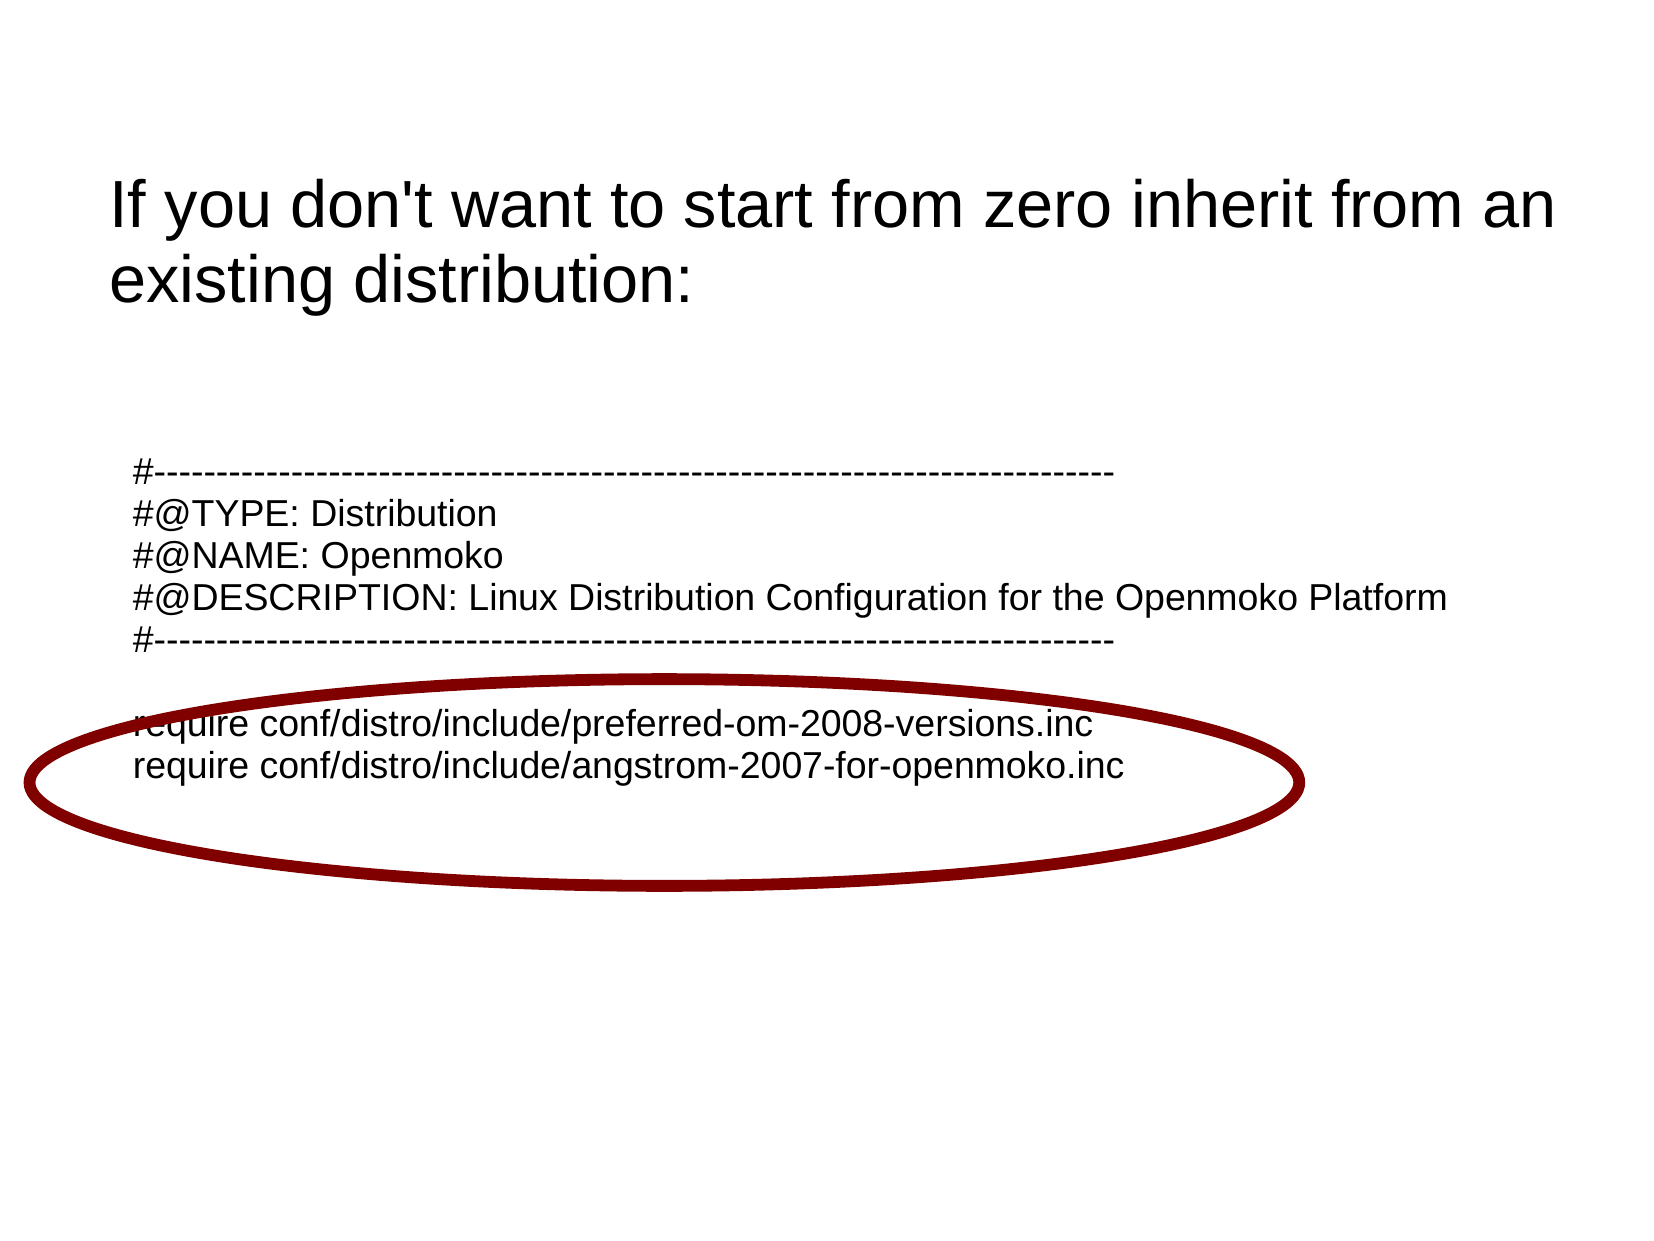

If you don't want to start from zero inherit from an
existing distribution:
#-----------------------------------------------------------------------------
#@TYPE: Distribution
#@NAME: Openmoko
#@DESCRIPTION: Linux Distribution Configuration for the Openmoko Platform
#-----------------------------------------------------------------------------
require conf/distro/include/preferred-om-2008-versions.inc
require conf/distro/include/angstrom-2007-for-openmoko.inc